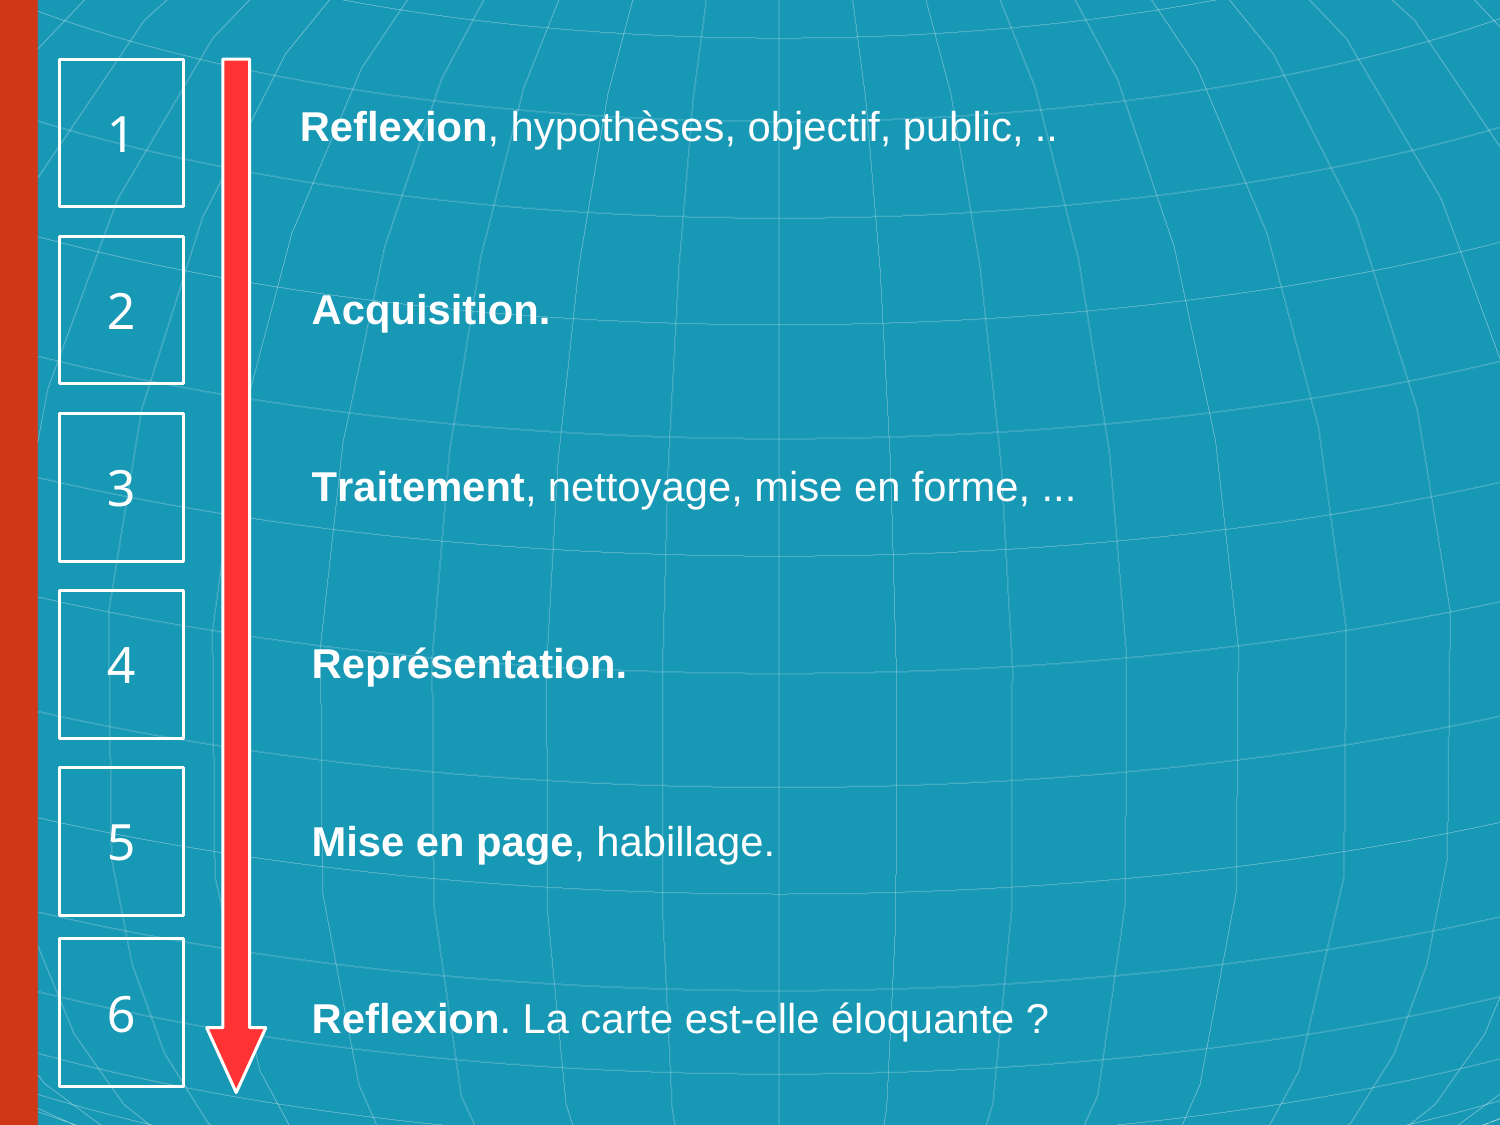

Reflexion, hypothèses, objectif, public, ..
1
2
Acquisition.
3
Traitement, nettoyage, mise en forme, ...
4
Représentation.
5
Mise en page, habillage.
6
Reflexion. La carte est-elle éloquante ?